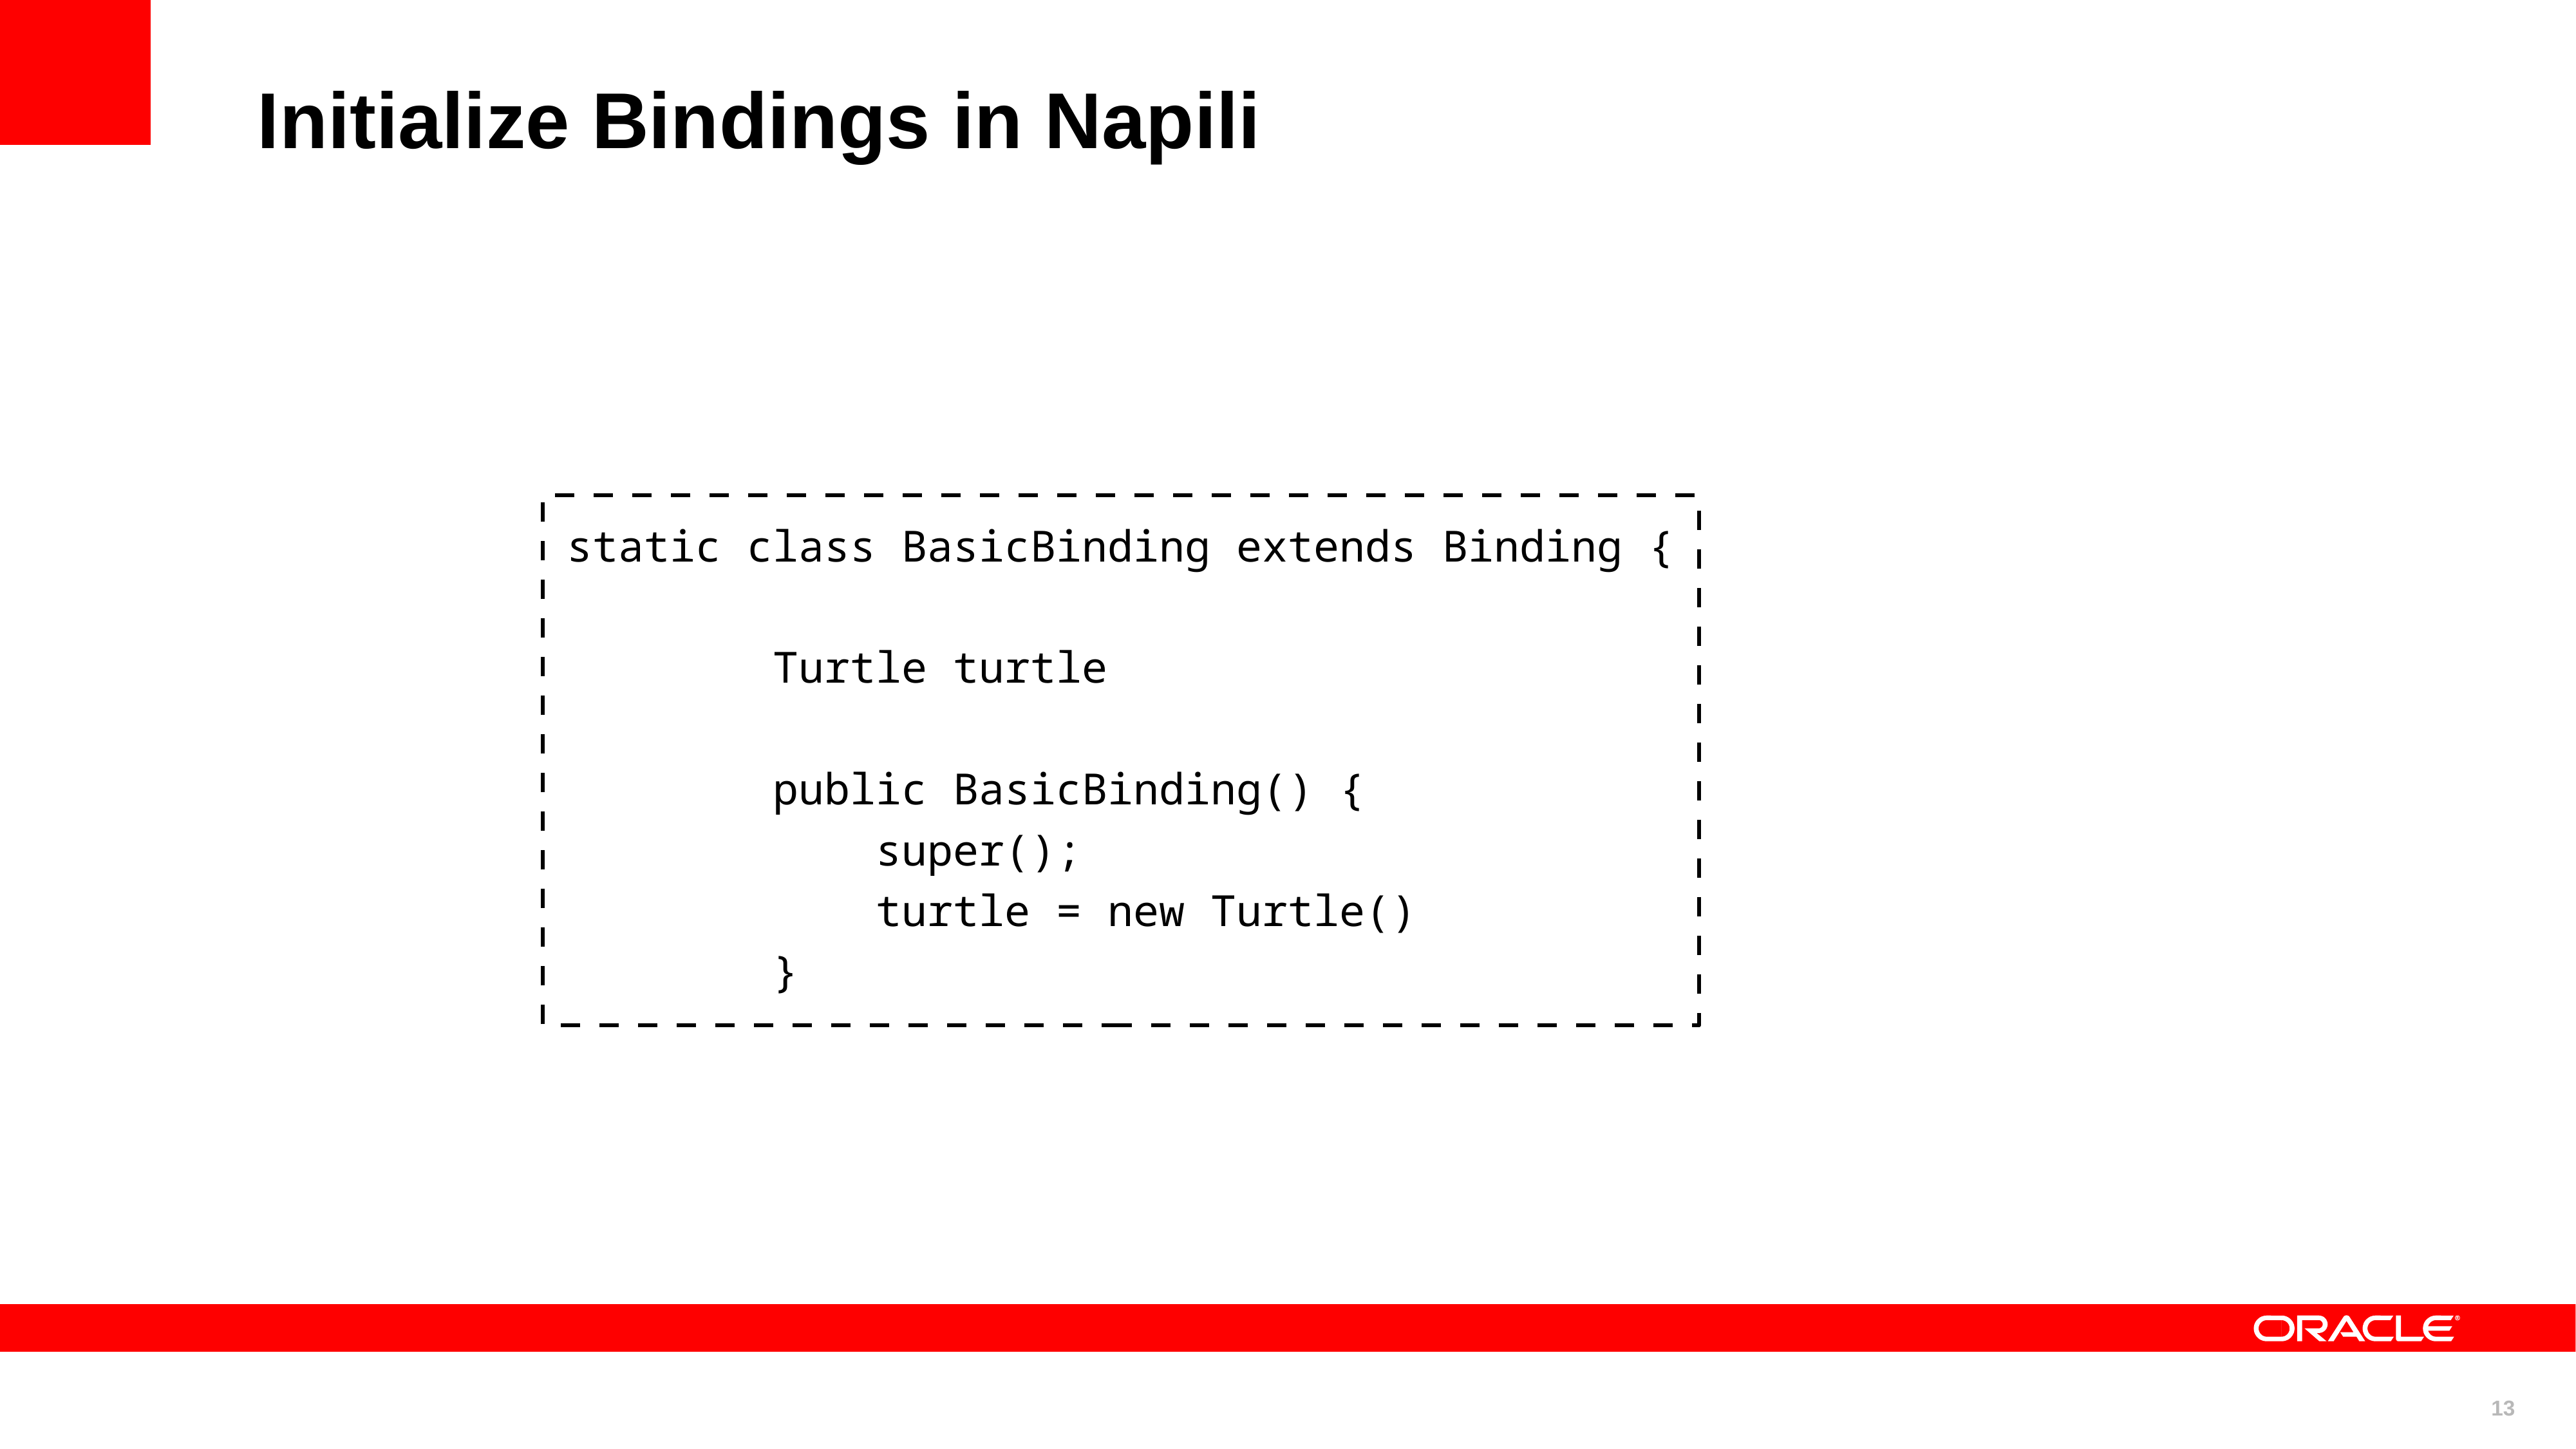

# Initialize Bindings in Napili
static class BasicBinding extends Binding {
 Turtle turtle
 public BasicBinding() {
 super();
 turtle = new Turtle()
 }